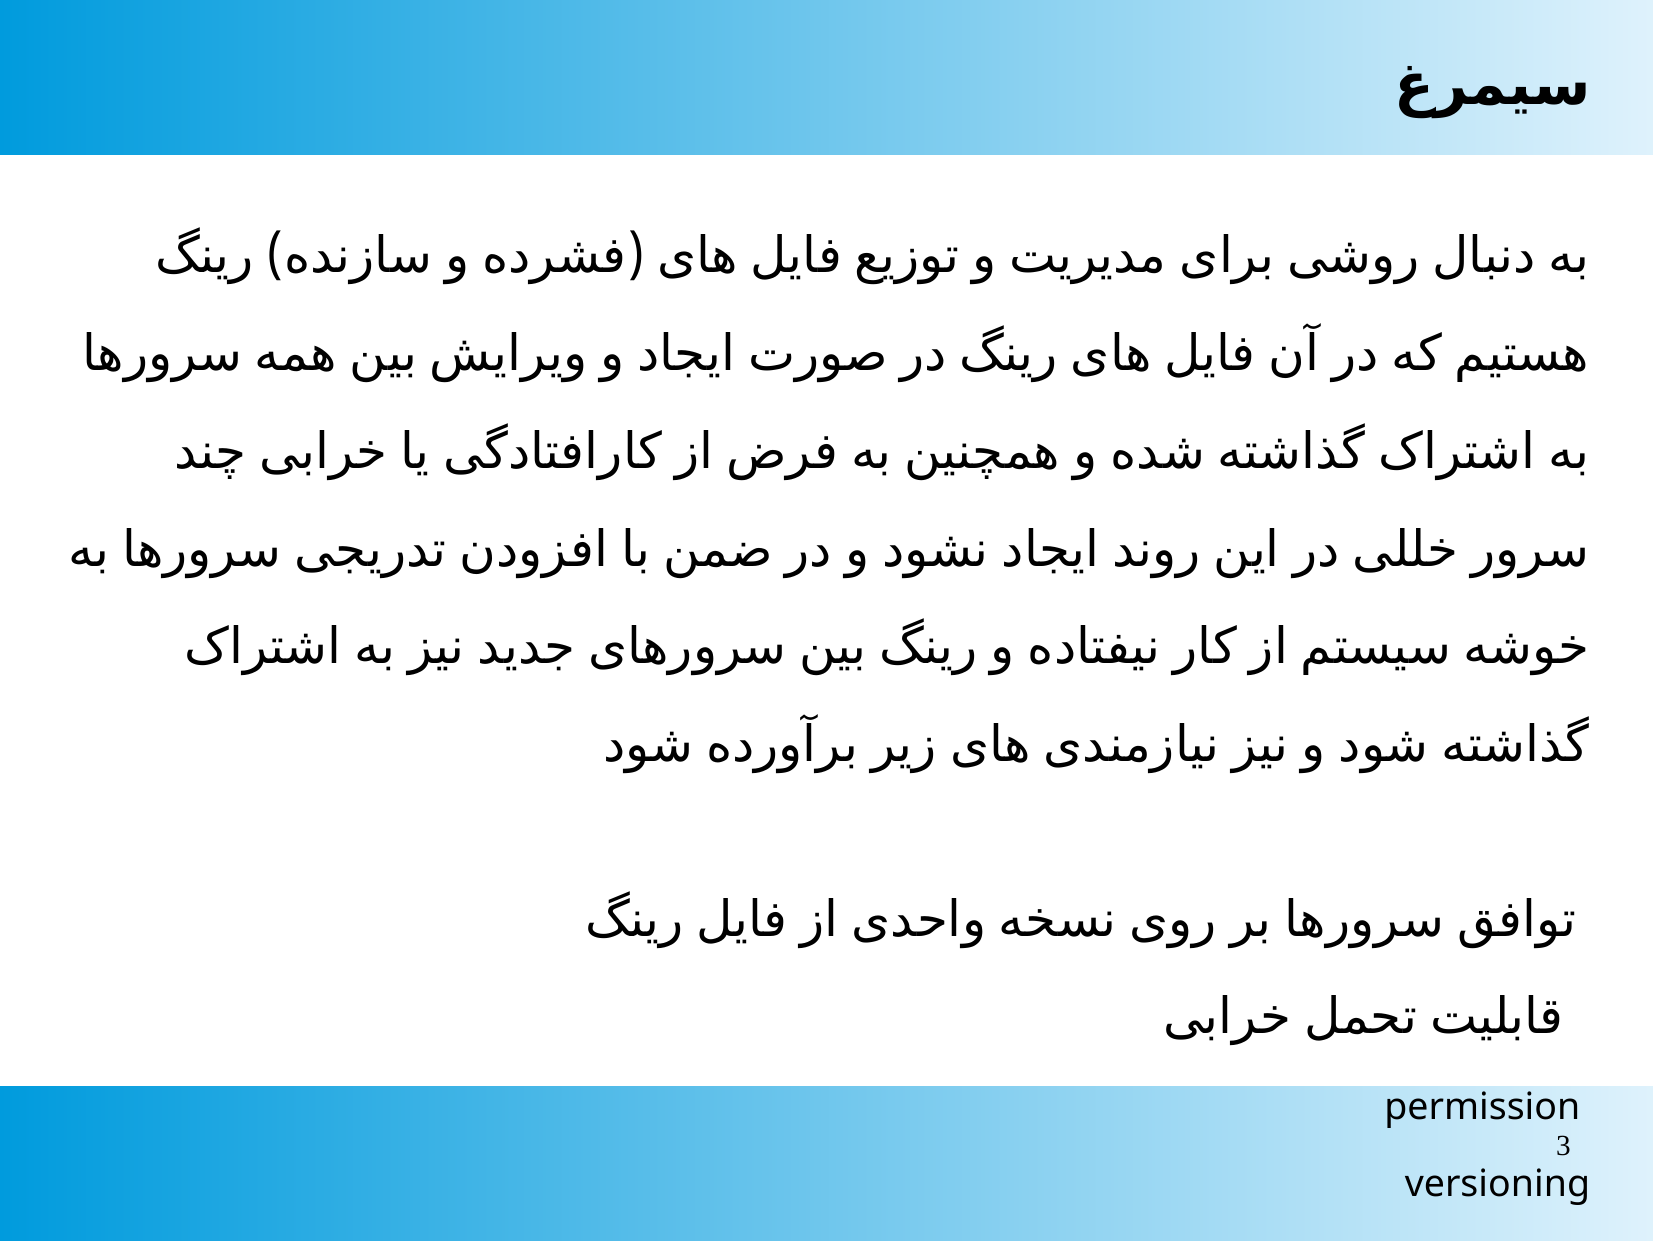

سیمرغ
به دنبال روشی برای مدیریت و توزیع فایل های (فشرده و سازنده) رینگ هستیم که در آن فایل های رینگ در صورت ایجاد و ویرایش بین همه سرورها به اشتراک گذاشته شده و همچنین به فرض از کارافتادگی یا خرابی چند سرور خللی در این روند ایجاد نشود و در ضمن با افزودن تدریجی سرورها به خوشه‌ سیستم از کار نیفتاده و رینگ بین سرورهای جدید نیز به اشتراک گذاشته شود و نیز نیازمندی های زیر برآورده شود
 توافق سرورها بر روی نسخه واحدی از فایل رینگ
قابلیت تحمل خرابی
permission
versioning
provenance
3